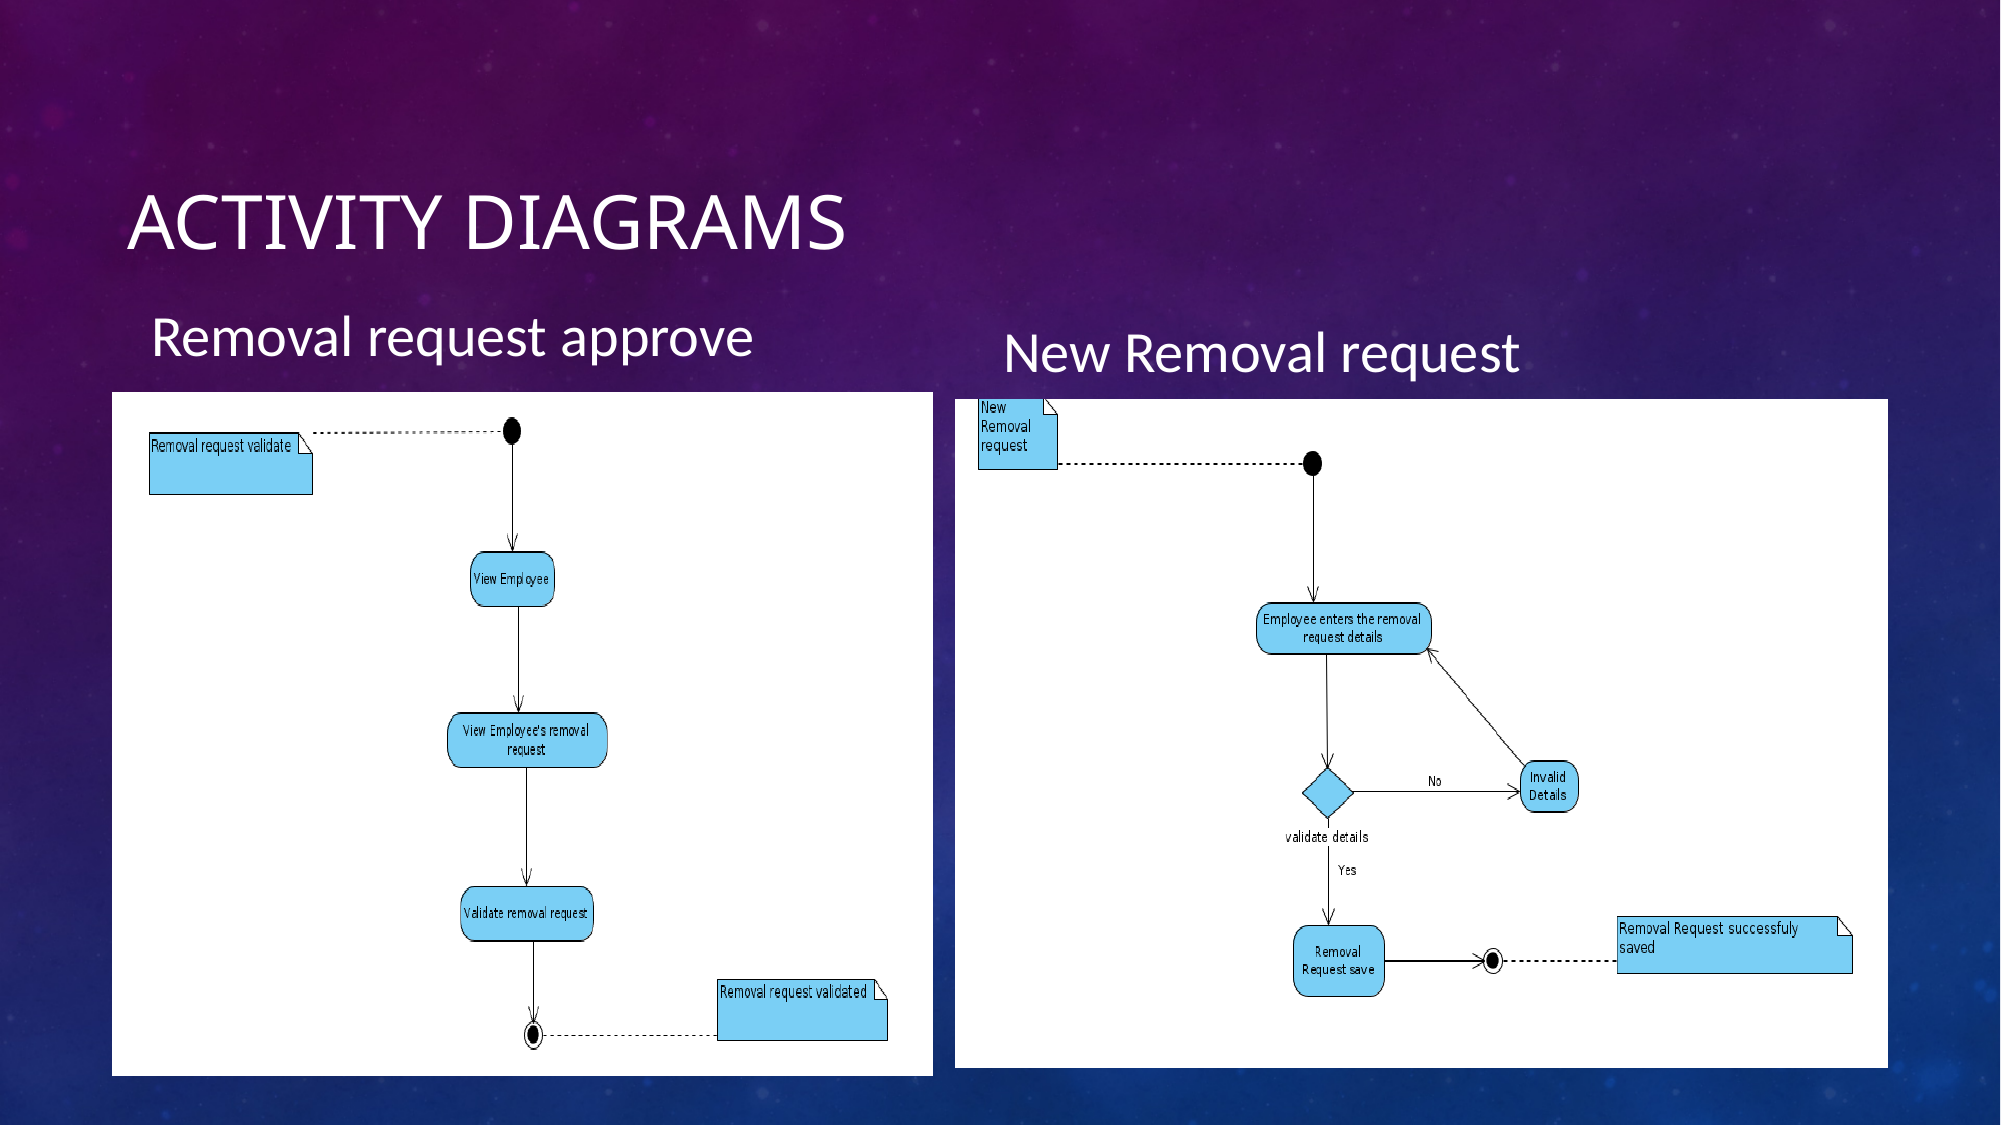

# ACTIVITY DIAGRAMS
Removal request approve
New Removal request